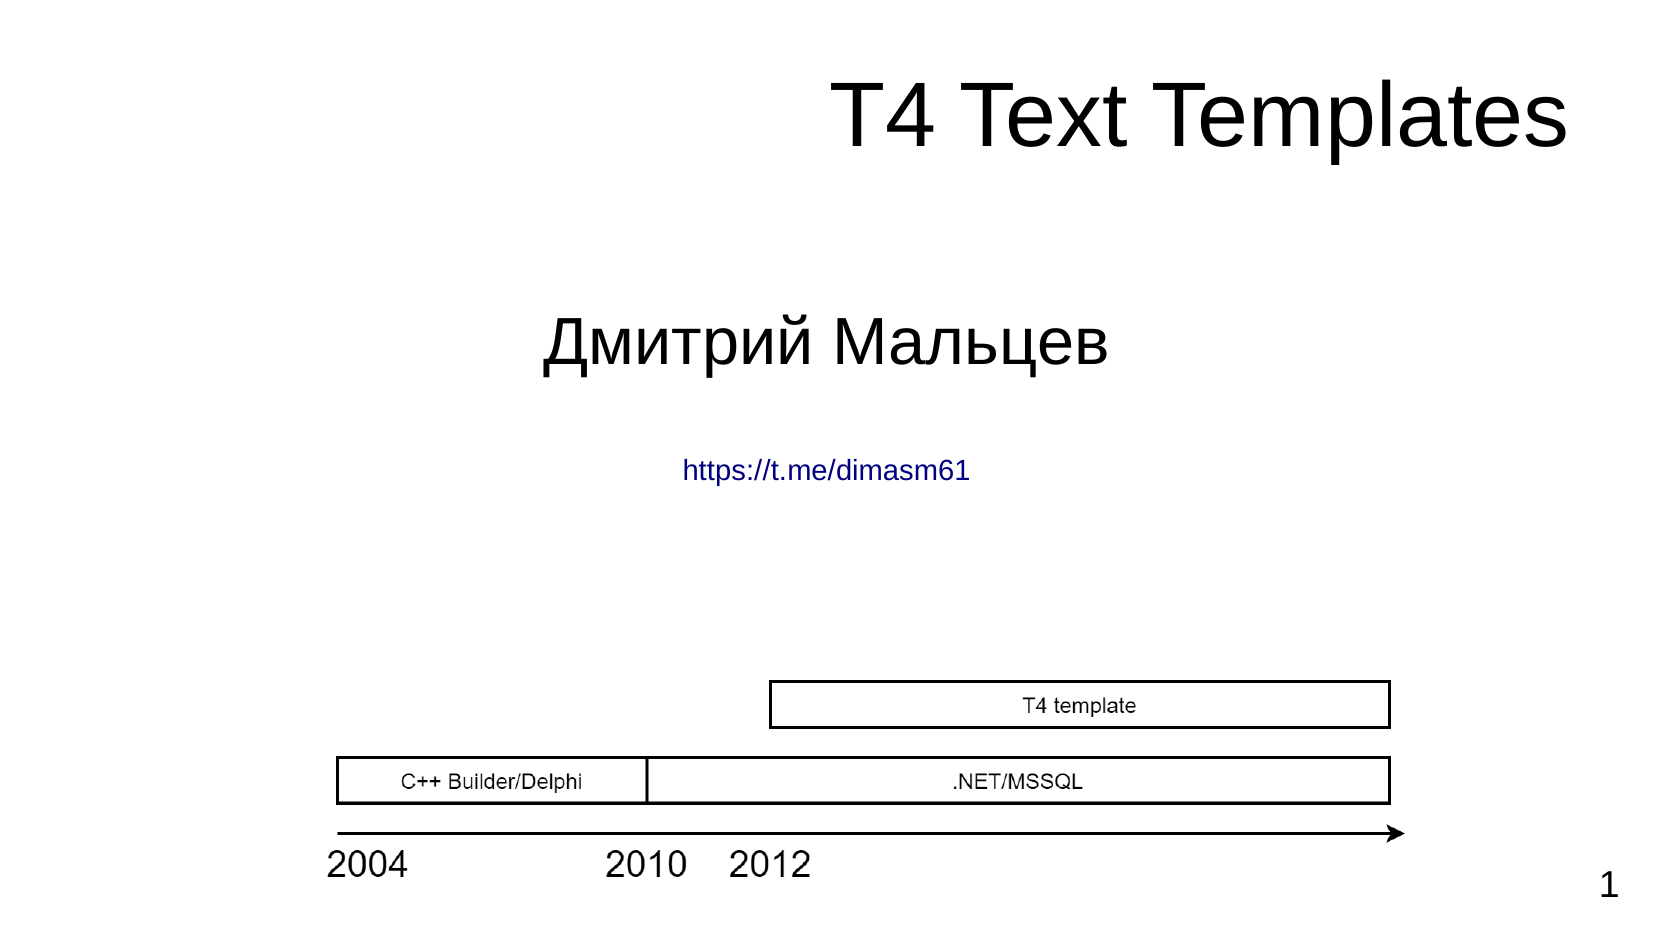

# T4 Text Templates
Дмитрий Мальцев
https://t.me/dimasm61